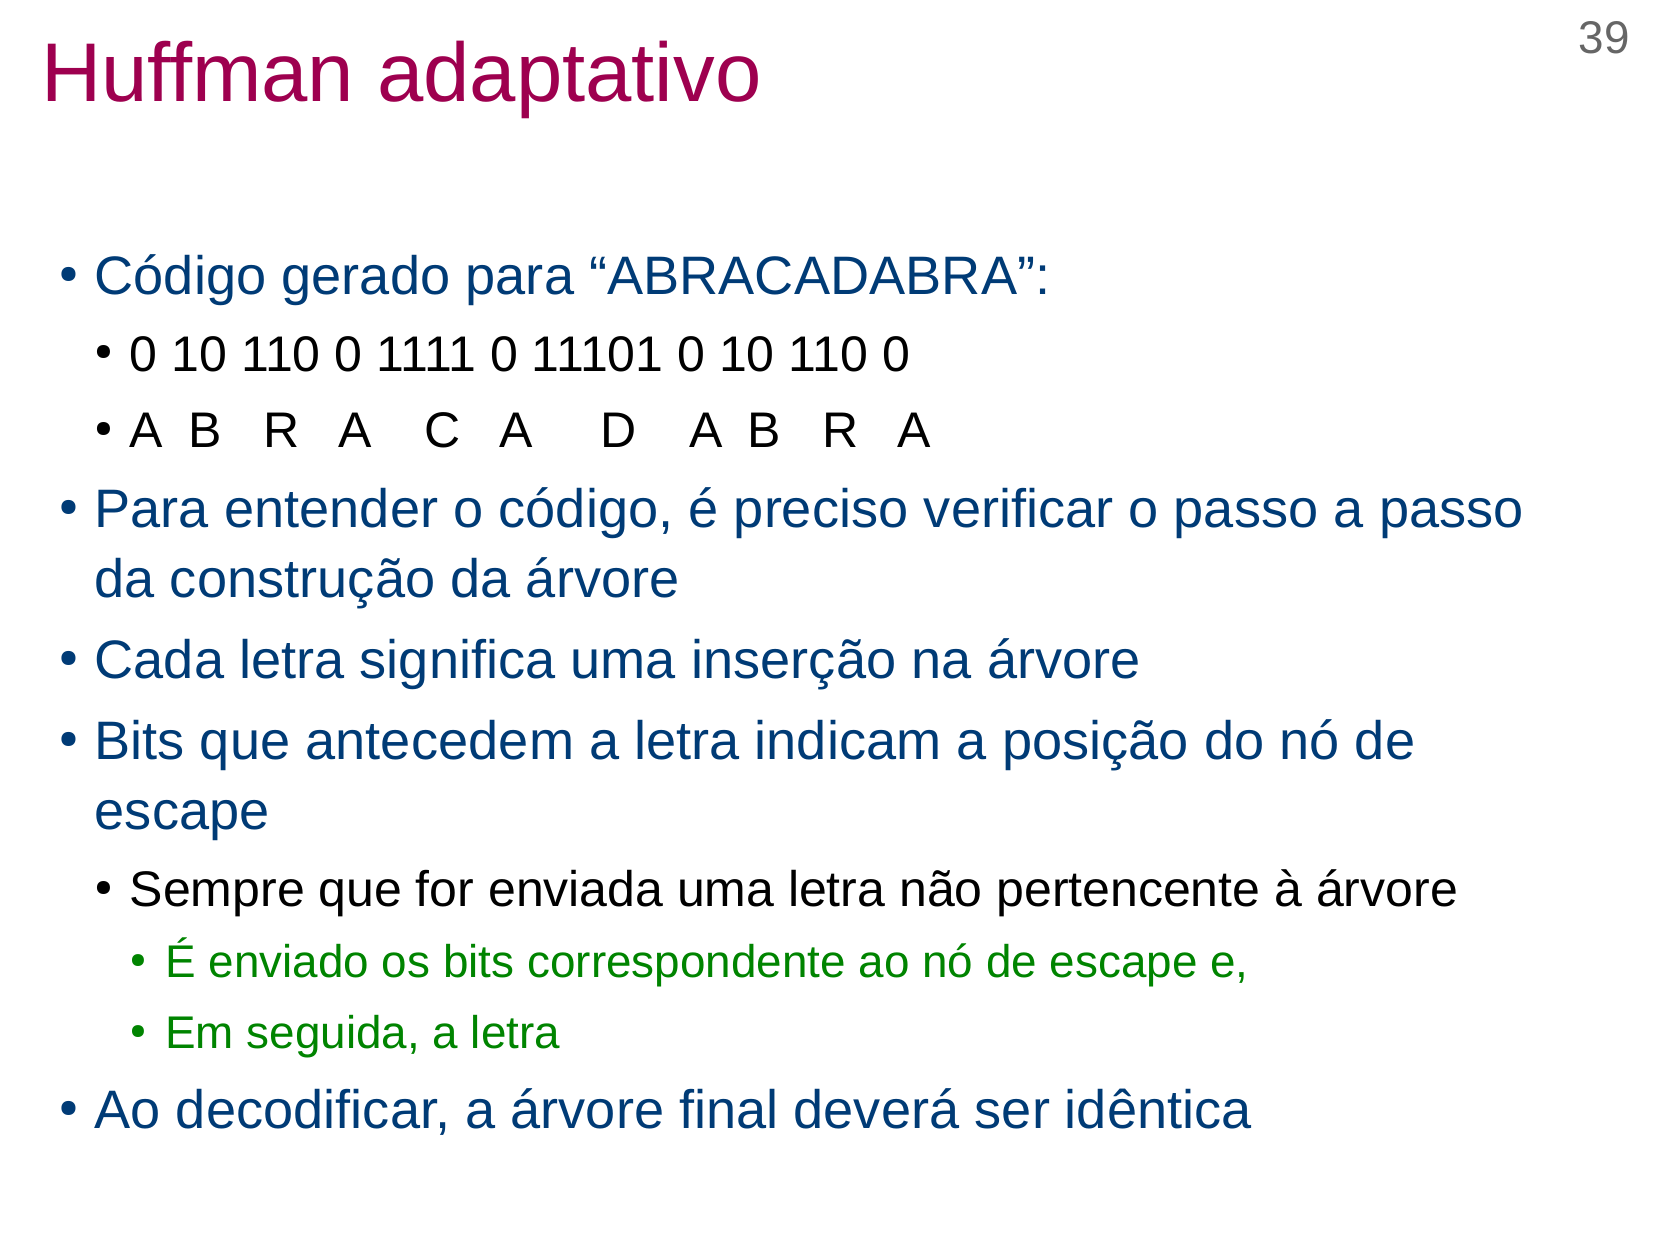

39
# Huffman adaptativo
Código gerado para “ABRACADABRA”:
0 10 110 0 1111 0 11101 0 10 110 0
A B R A C A D A B R A
Para entender o código, é preciso verificar o passo a passo da construção da árvore
Cada letra significa uma inserção na árvore
Bits que antecedem a letra indicam a posição do nó de escape
Sempre que for enviada uma letra não pertencente à árvore
É enviado os bits correspondente ao nó de escape e,
Em seguida, a letra
Ao decodificar, a árvore final deverá ser idêntica